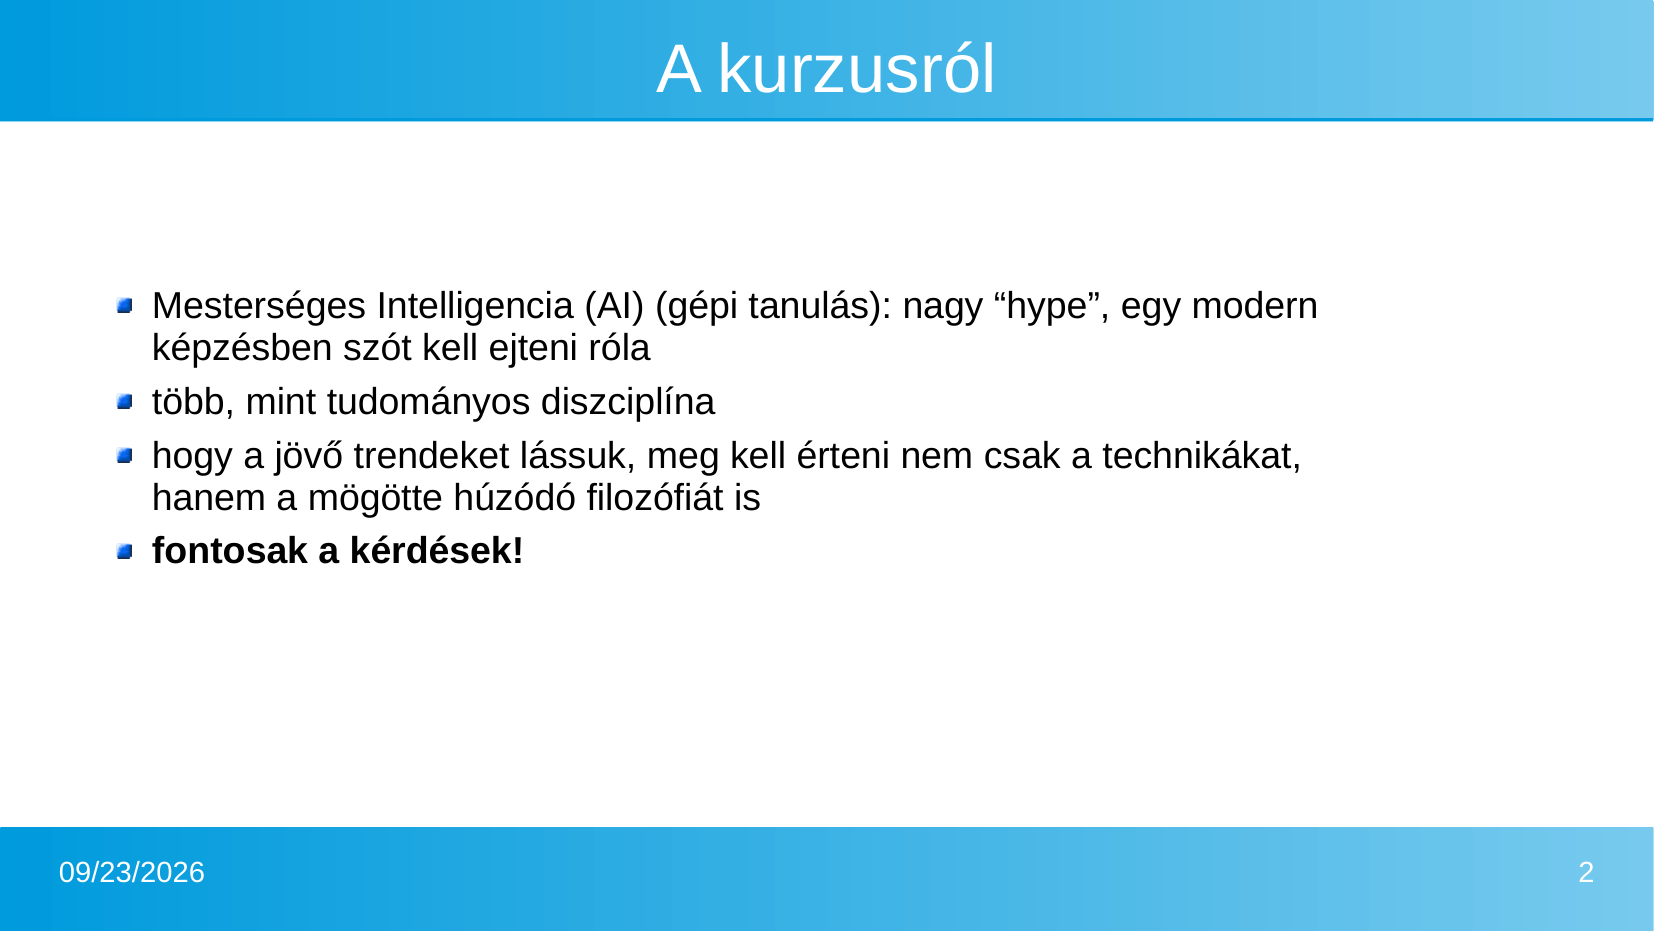

# A kurzusról
Mesterséges Intelligencia (AI) (gépi tanulás): nagy “hype”, egy modern képzésben szót kell ejteni róla
több, mint tudományos diszciplína
hogy a jövő trendeket lássuk, meg kell érteni nem csak a technikákat, hanem a mögötte húzódó filozófiát is
fontosak a kérdések!
2